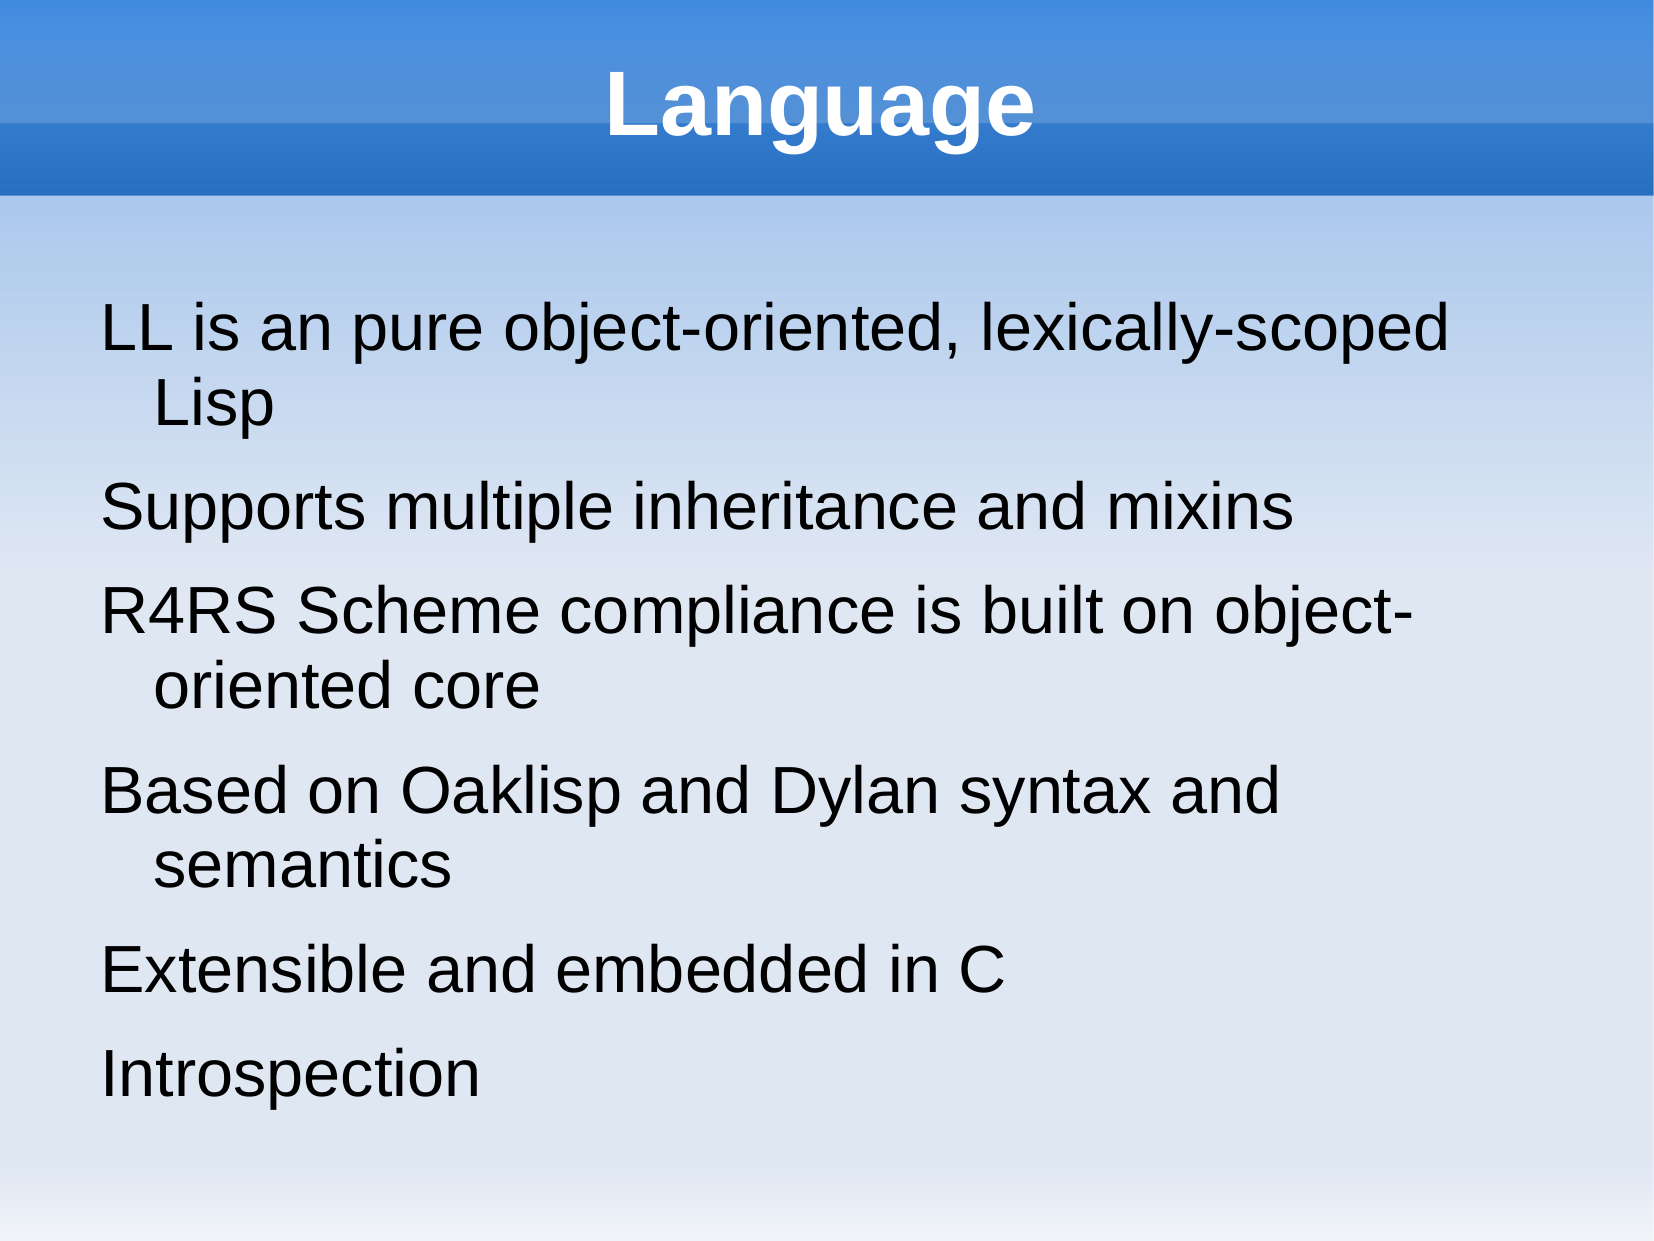

# Language
LL is an pure object-oriented, lexically-scoped Lisp
Supports multiple inheritance and mixins
R4RS Scheme compliance is built on object-oriented core
Based on Oaklisp and Dylan syntax and semantics
Extensible and embedded in C
Introspection